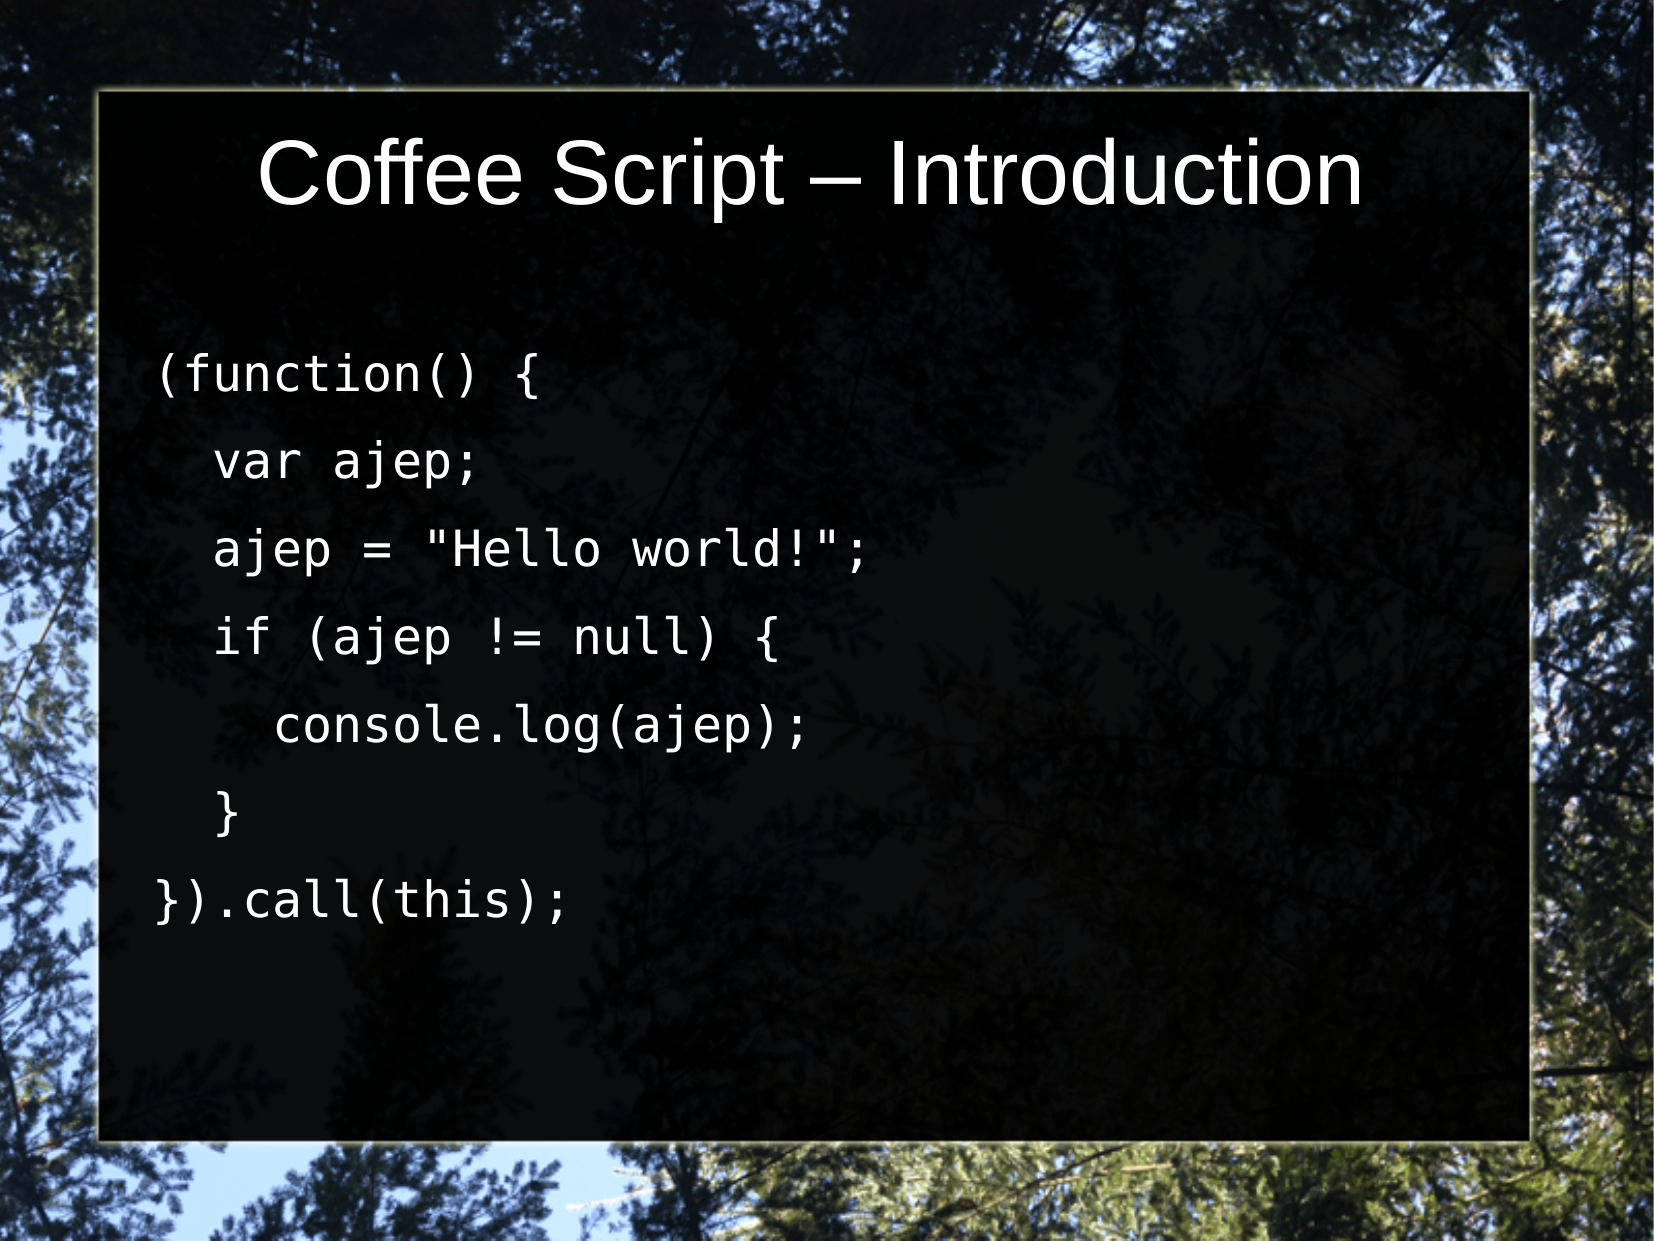

# Coffee Script – Introduction
(function() {
 var ajep;
 ajep = "Hello world!";
 if (ajep != null) {
 console.log(ajep);
 }
}).call(this);